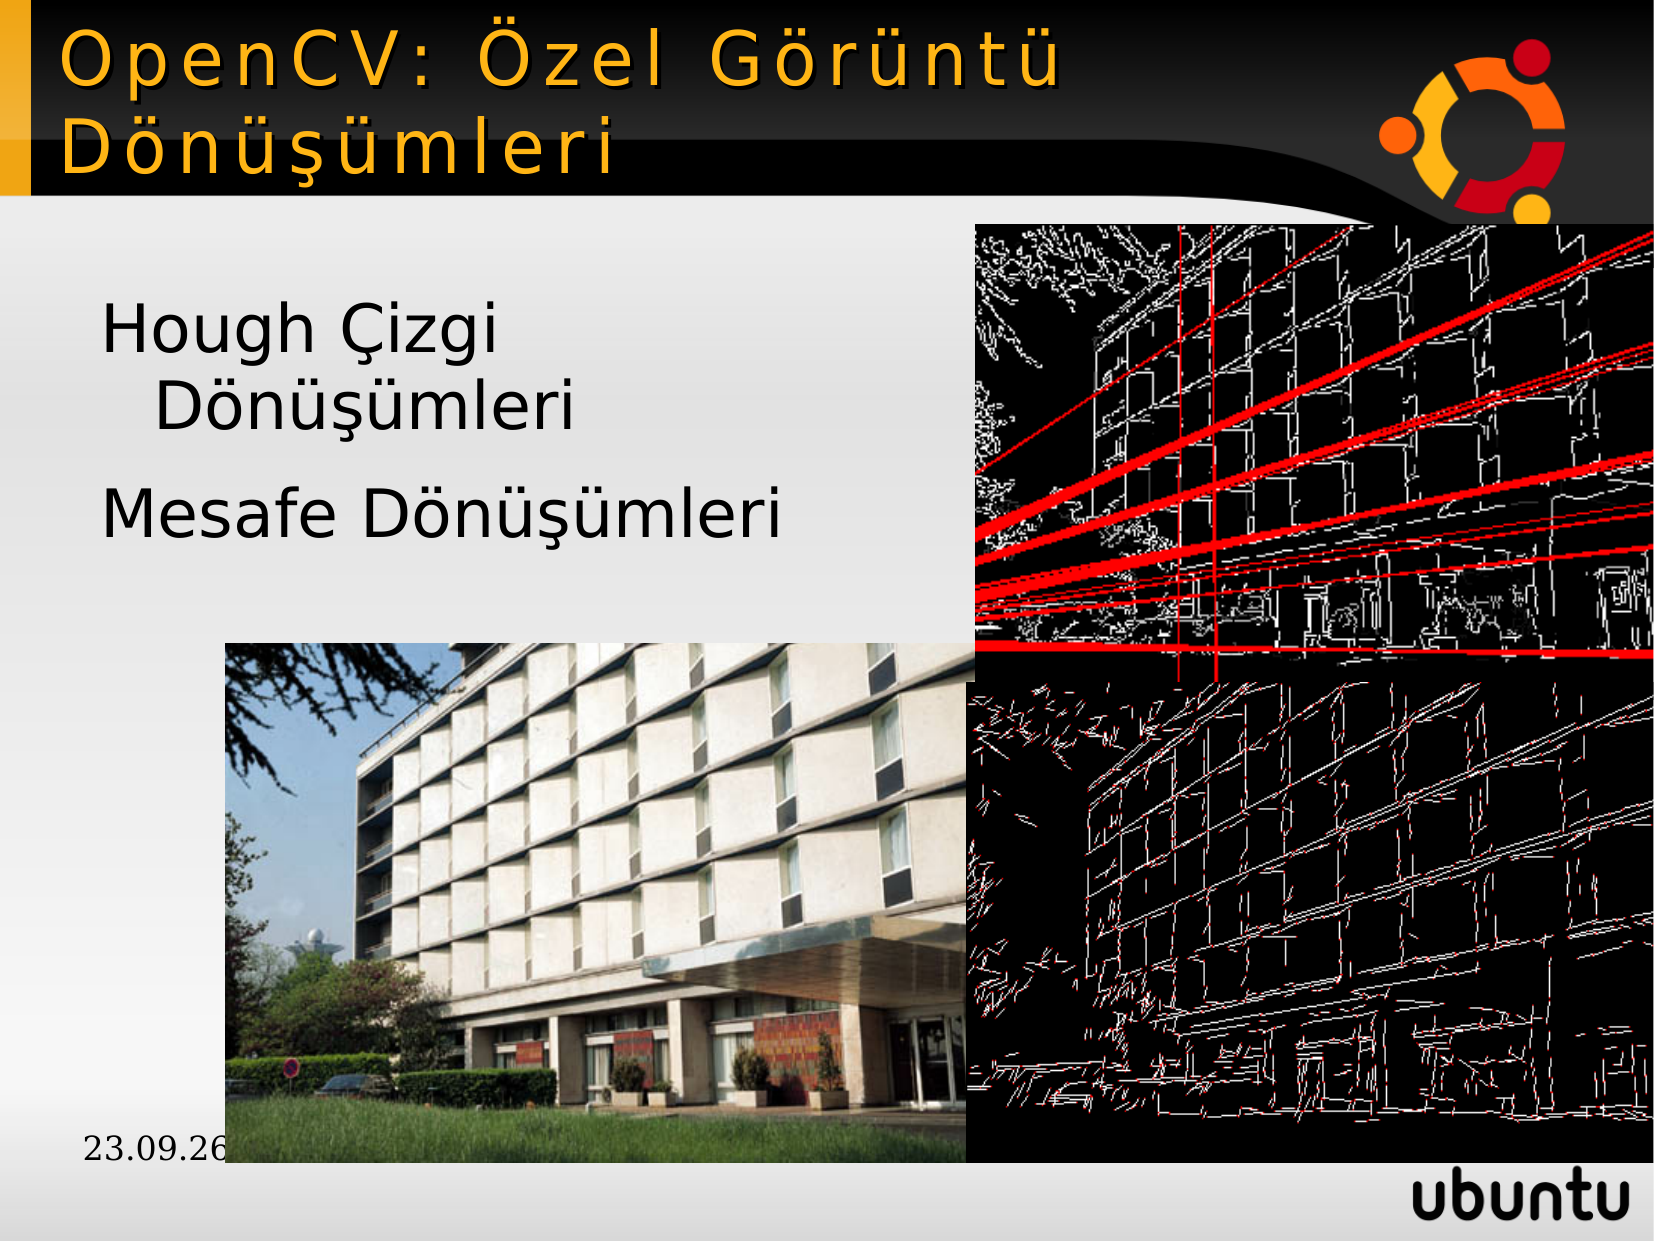

# OpenCV: Özel Görüntü Dönüşümleri
Hough Çizgi Dönüşümleri
Mesafe Dönüşümleri
26